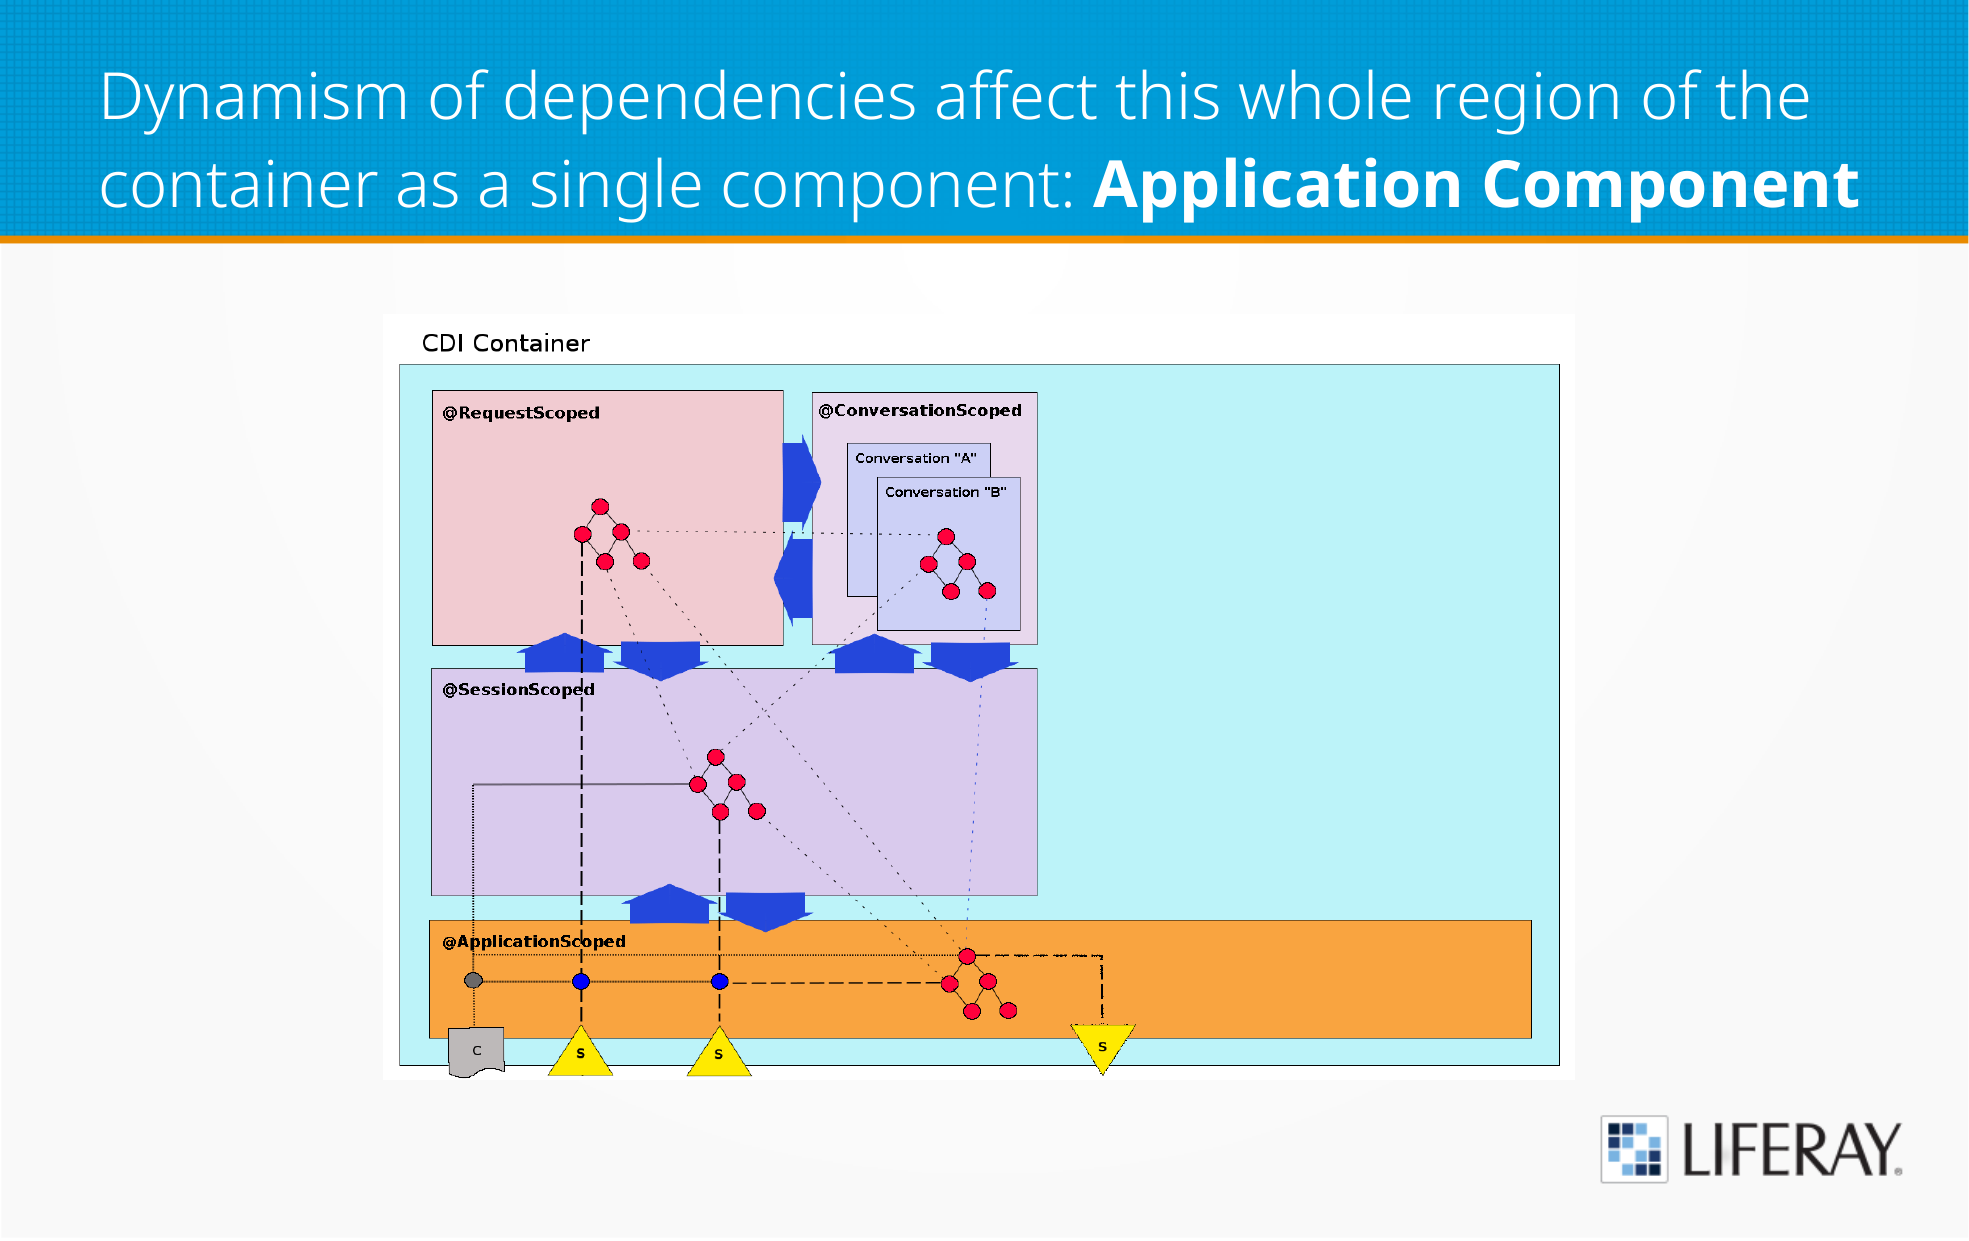

# Dynamism of dependencies affect this whole region of the container as a single component: Application Component